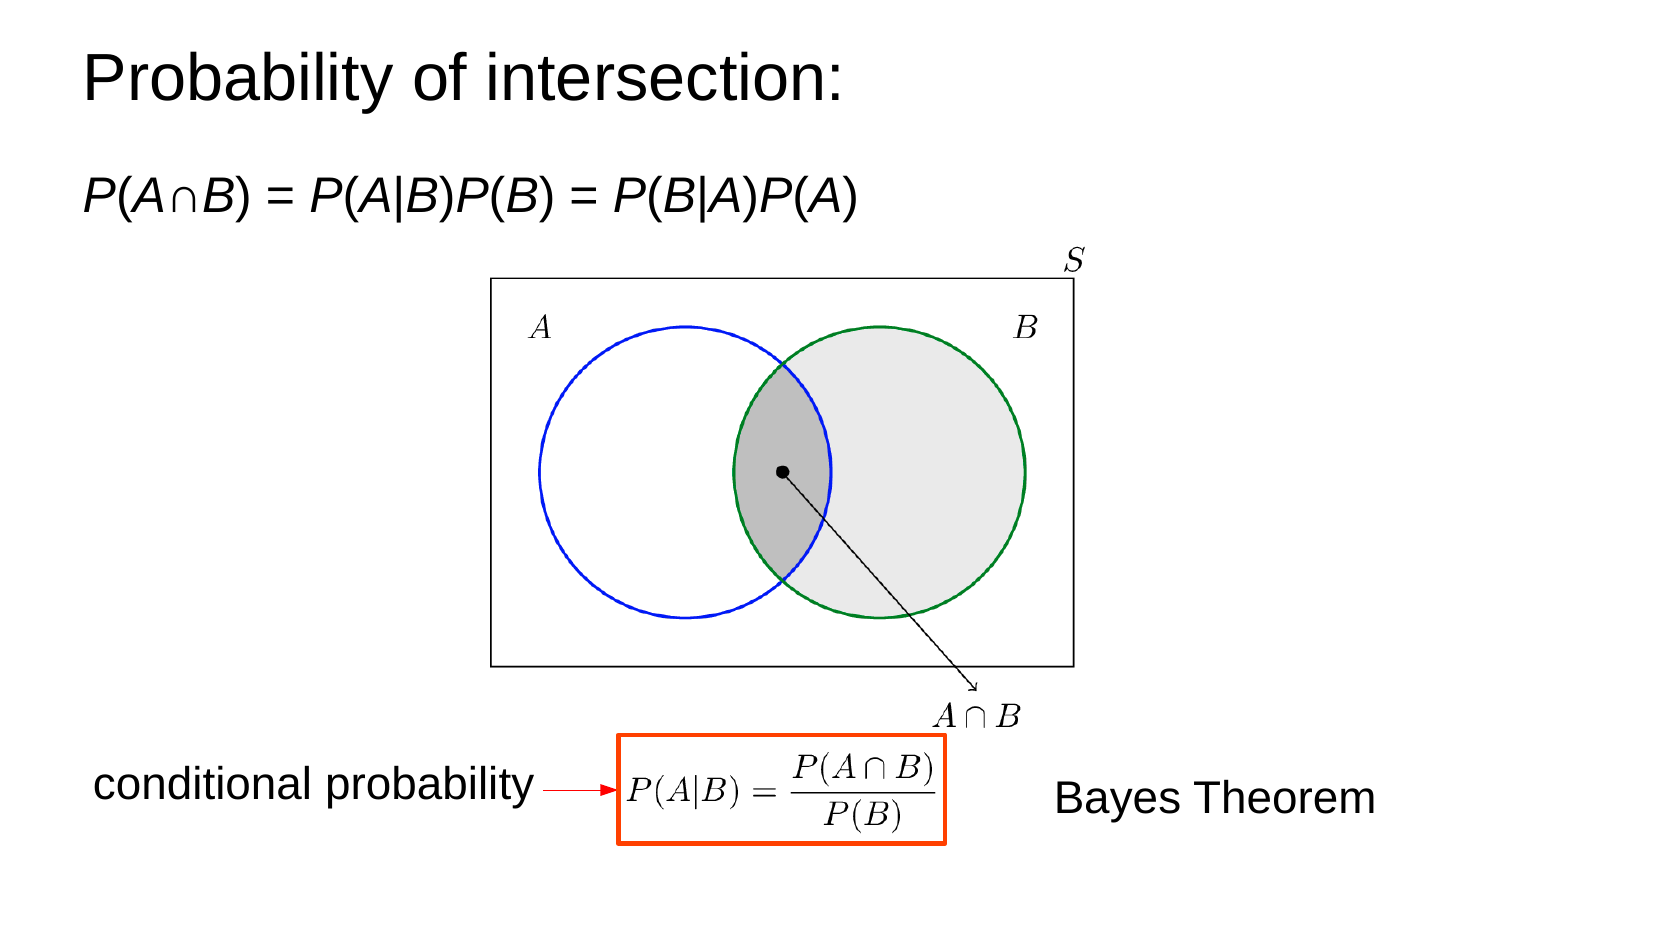

# Probability of intersection: P(A∩B) = P(A|B)P(B) = P(B|A)P(A)
conditional probability
Bayes Theorem